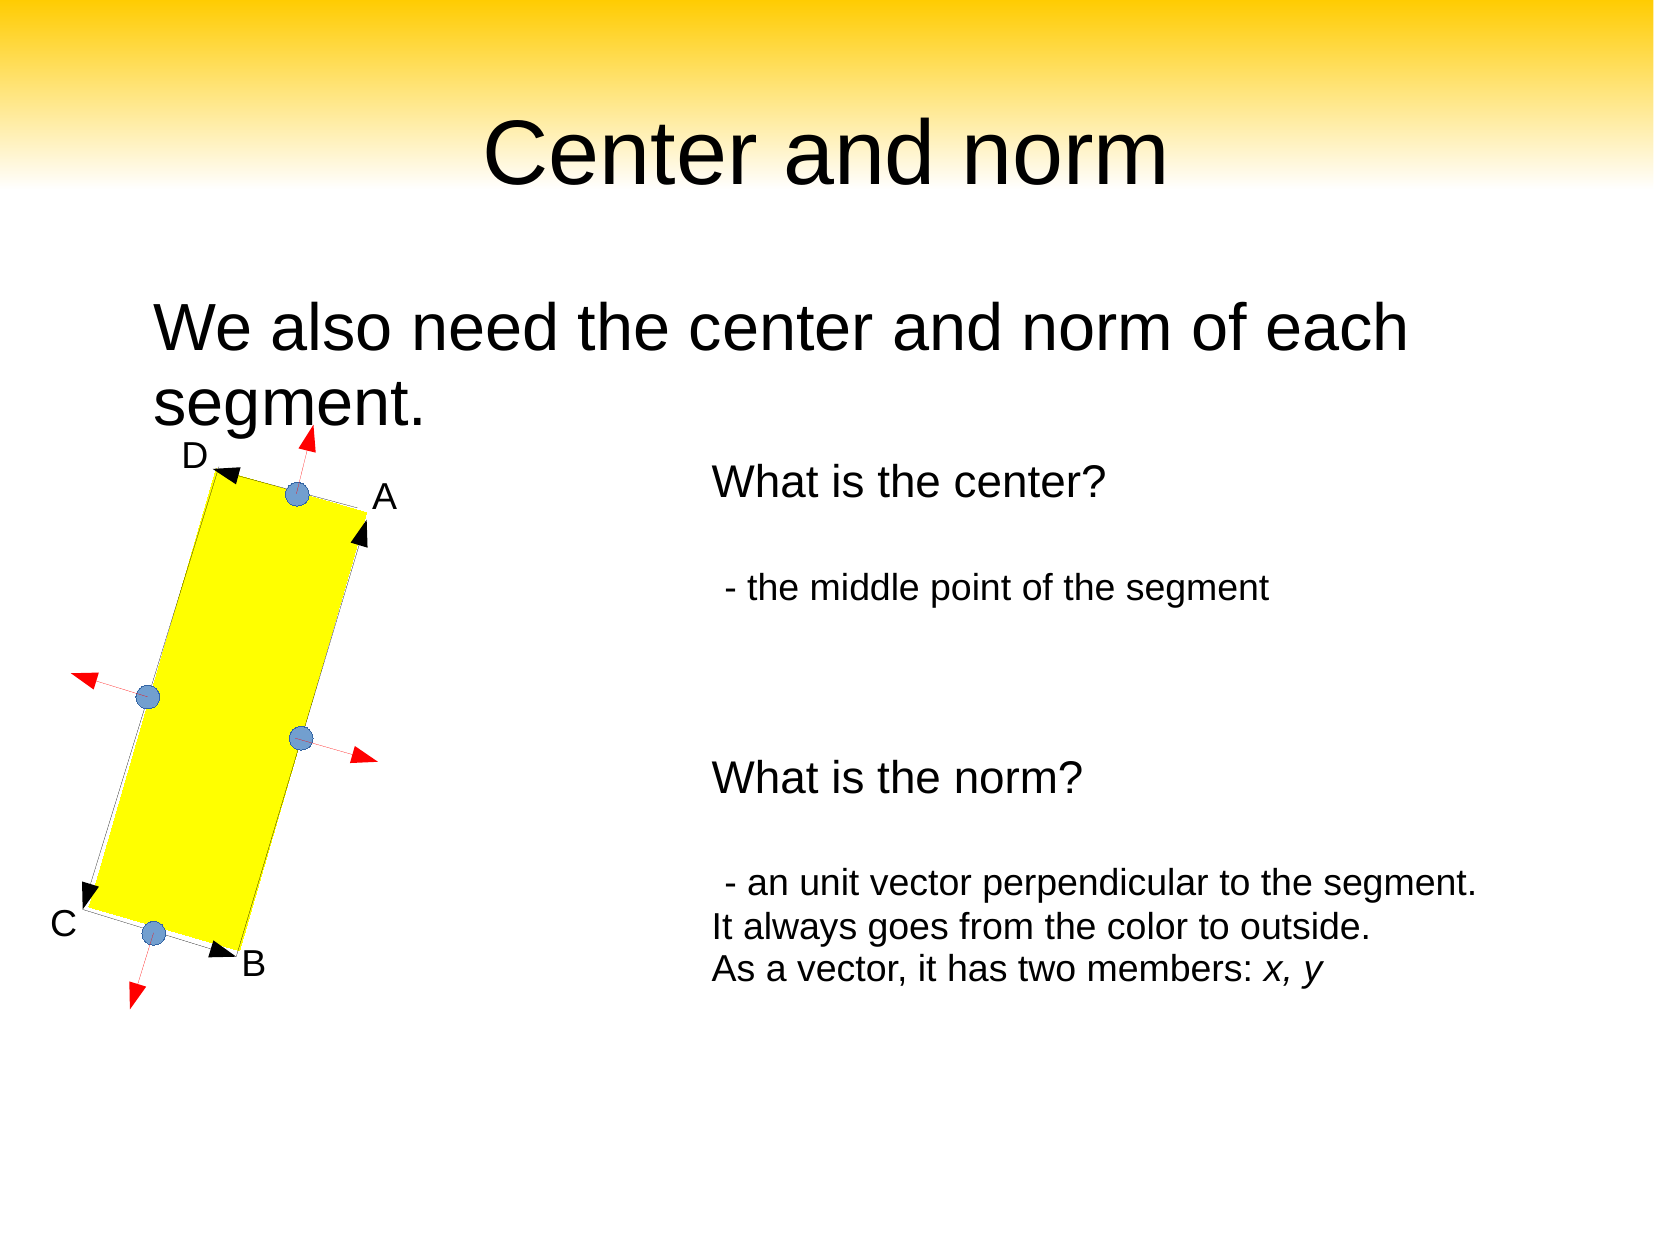

# Center and norm
We also need the center and norm of each segment.
D
What is the center?
 - the middle point of the segment
A
What is the norm?
 - an unit vector perpendicular to the segment.
It always goes from the color to outside.
As a vector, it has two members: x, y
C
B